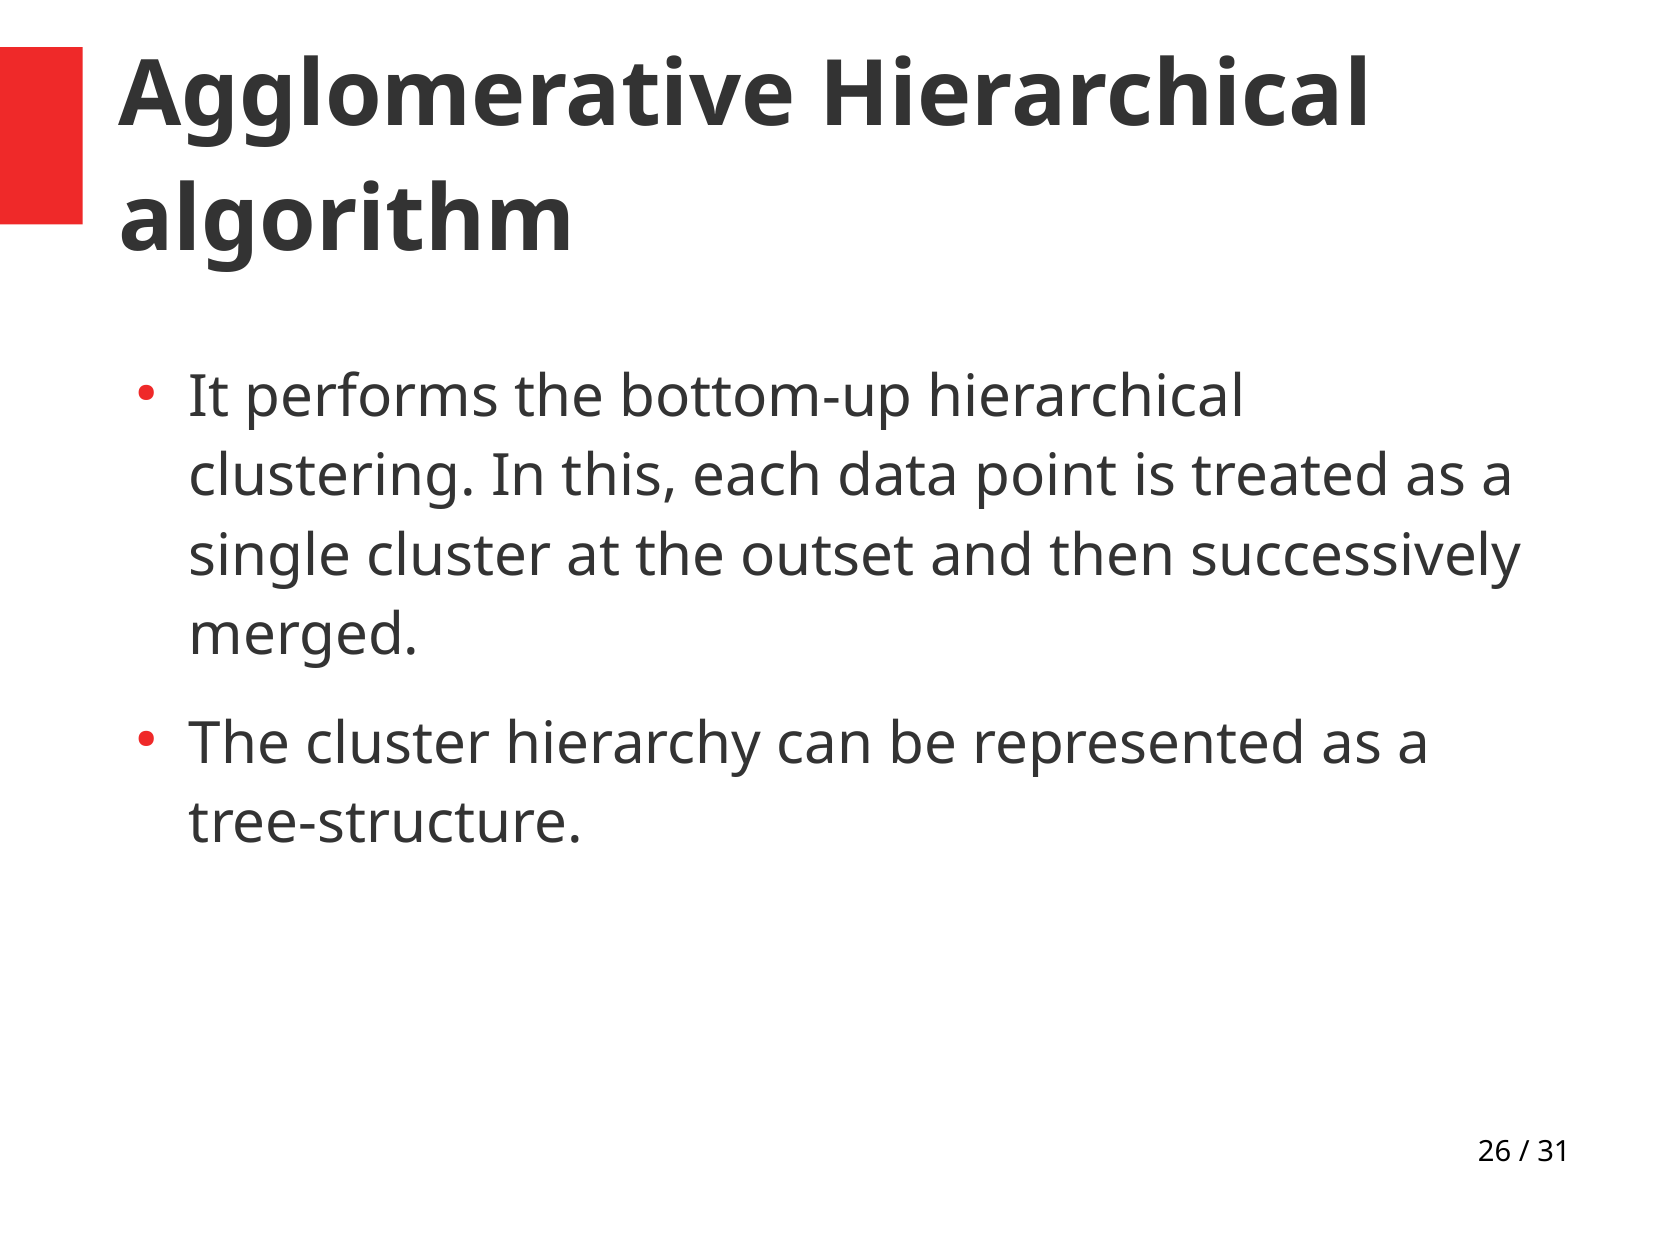

# Agglomerative Hierarchical algorithm
It performs the bottom-up hierarchical clustering. In this, each data point is treated as a single cluster at the outset and then successively merged.
The cluster hierarchy can be represented as a tree-structure.
26